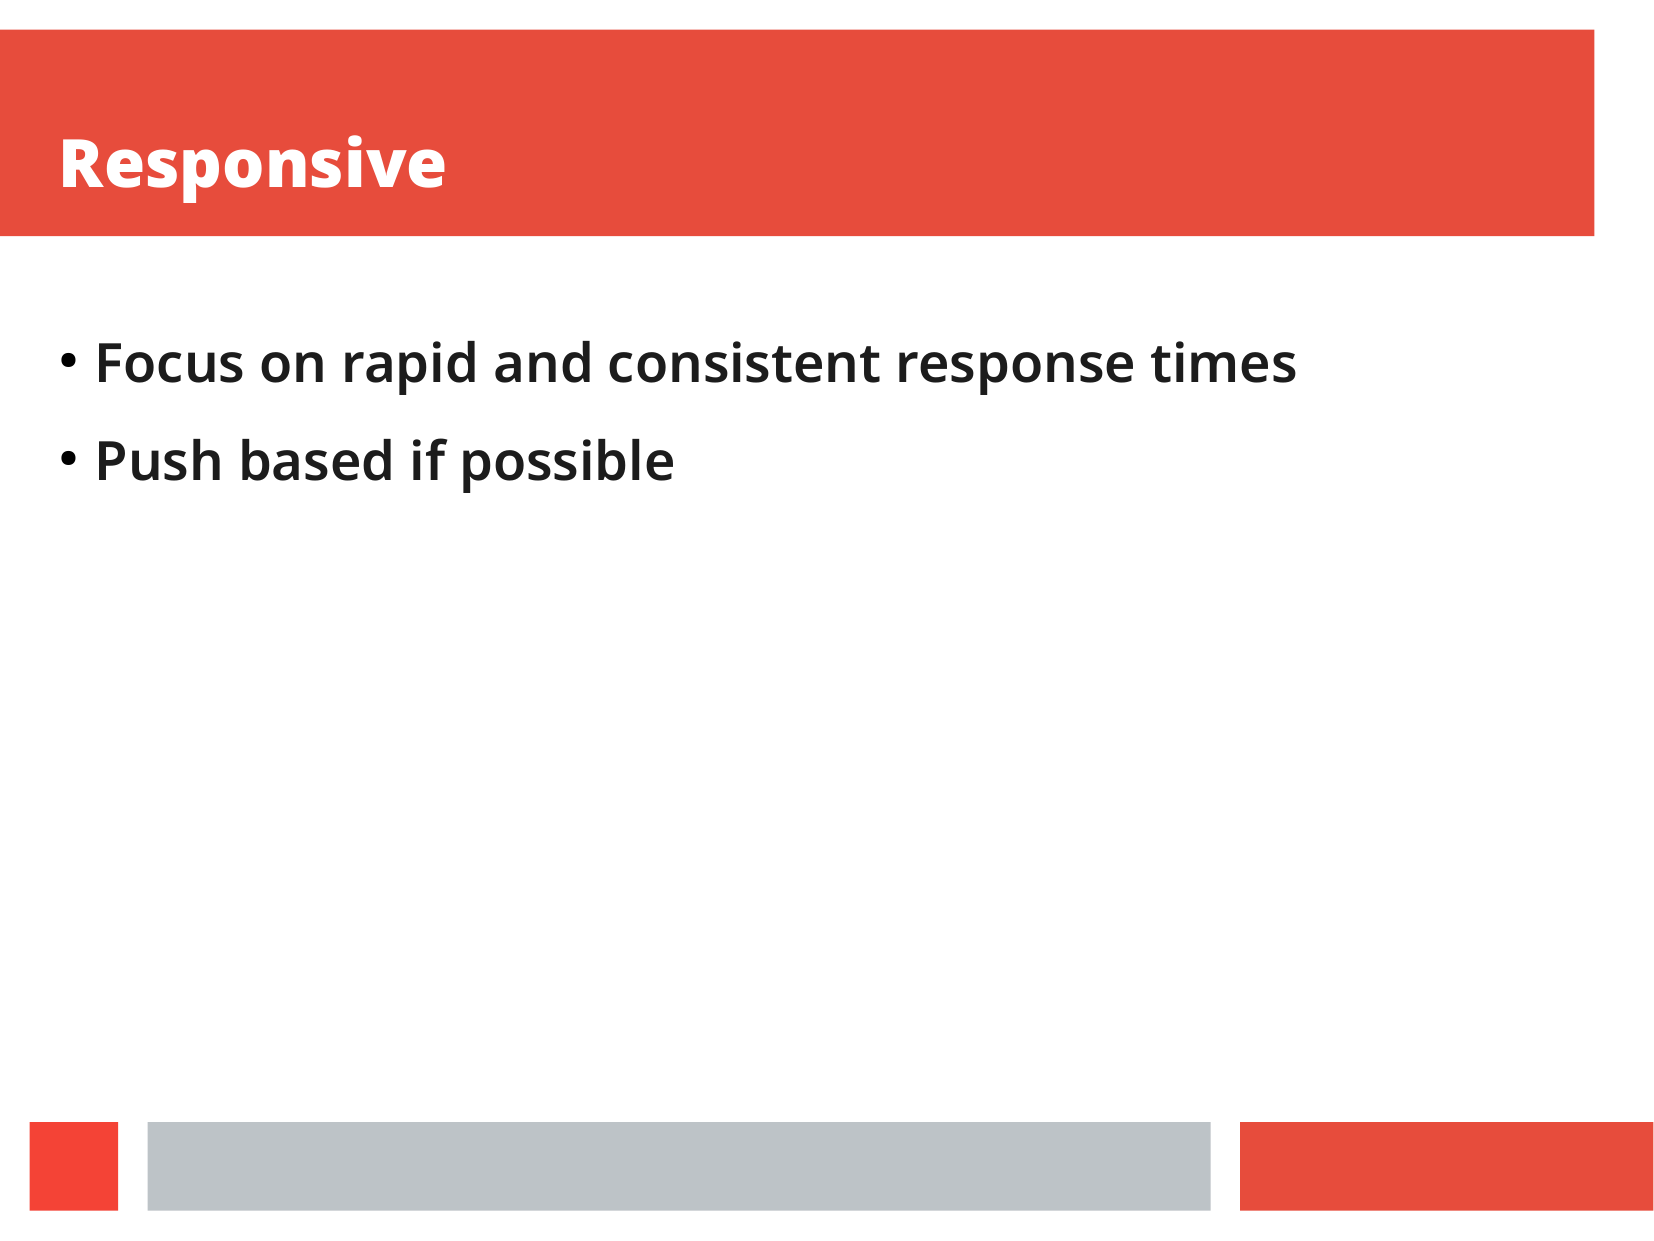

# Responsive
Focus on rapid and consistent response times
Push based if possible